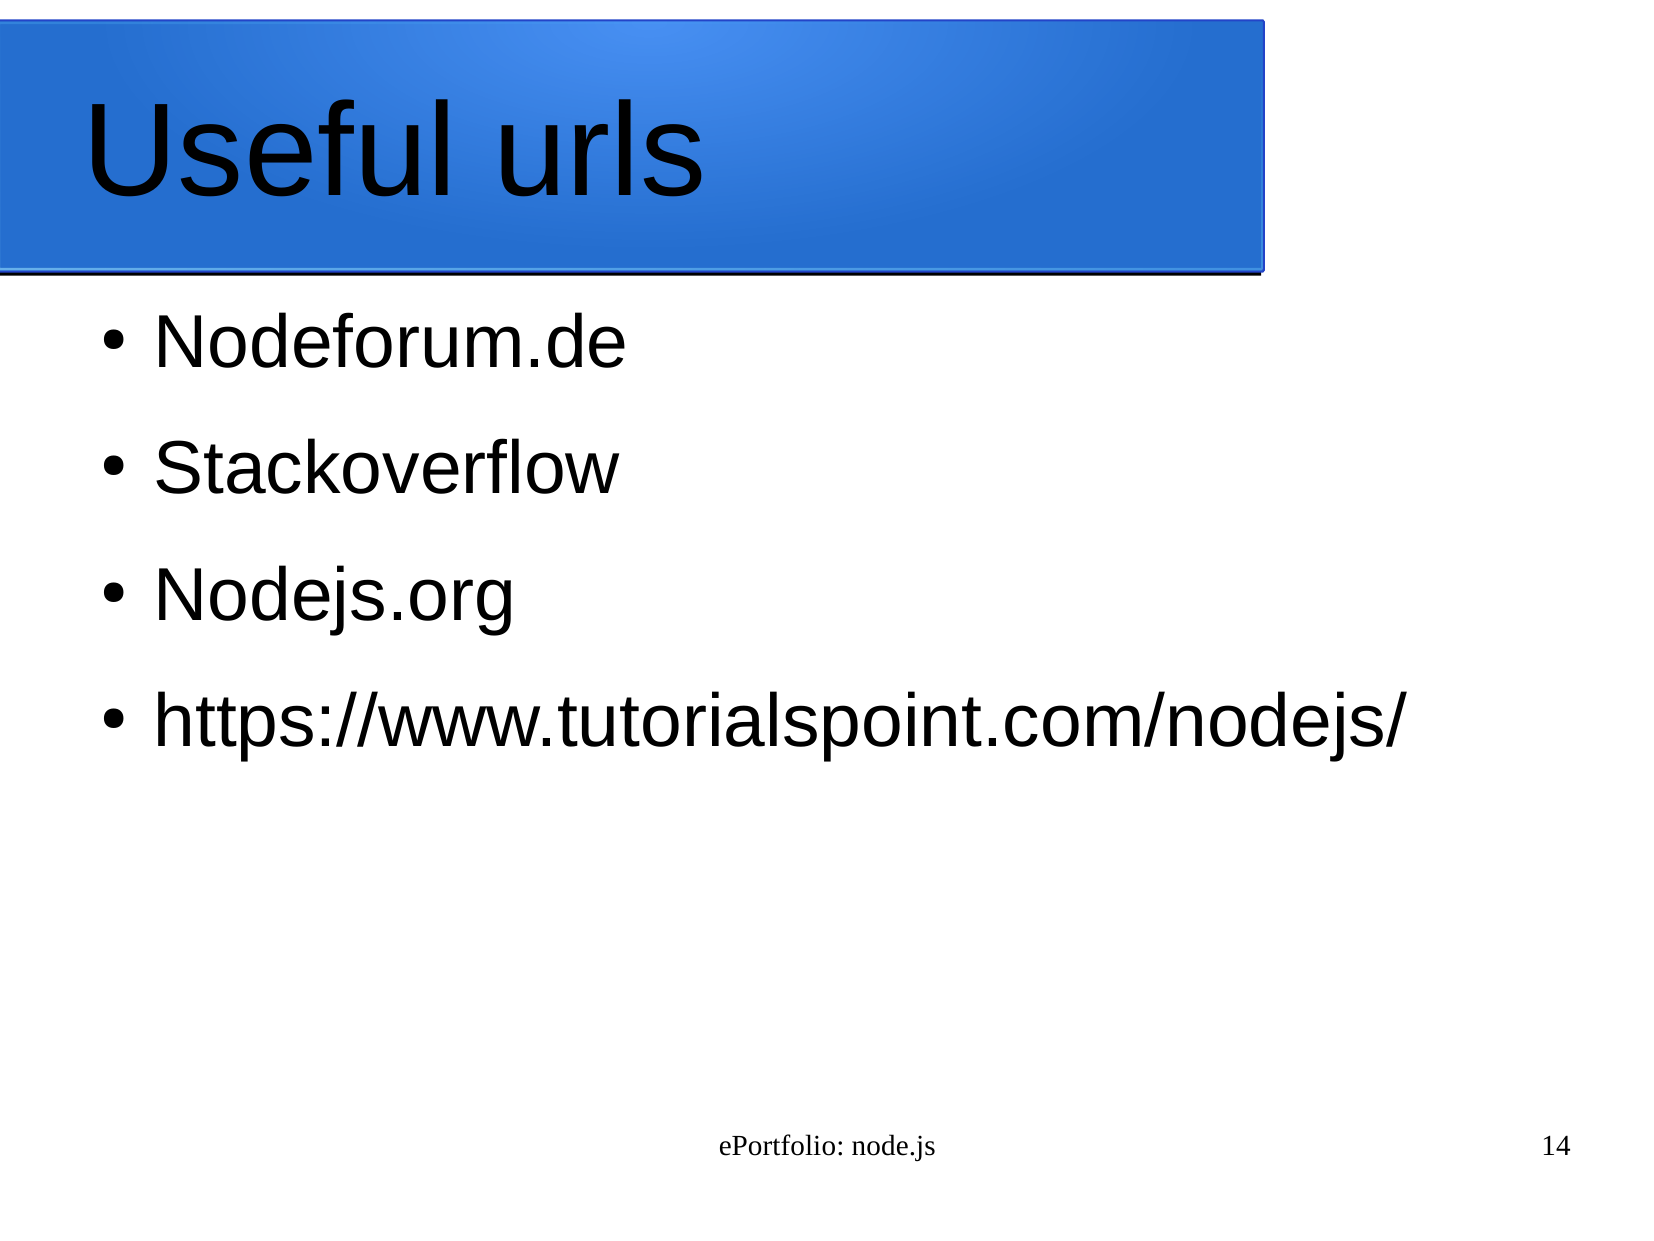

# Useful urls
Nodeforum.de
Stackoverflow
Nodejs.org
https://www.tutorialspoint.com/nodejs/
ePortfolio: node.js
14